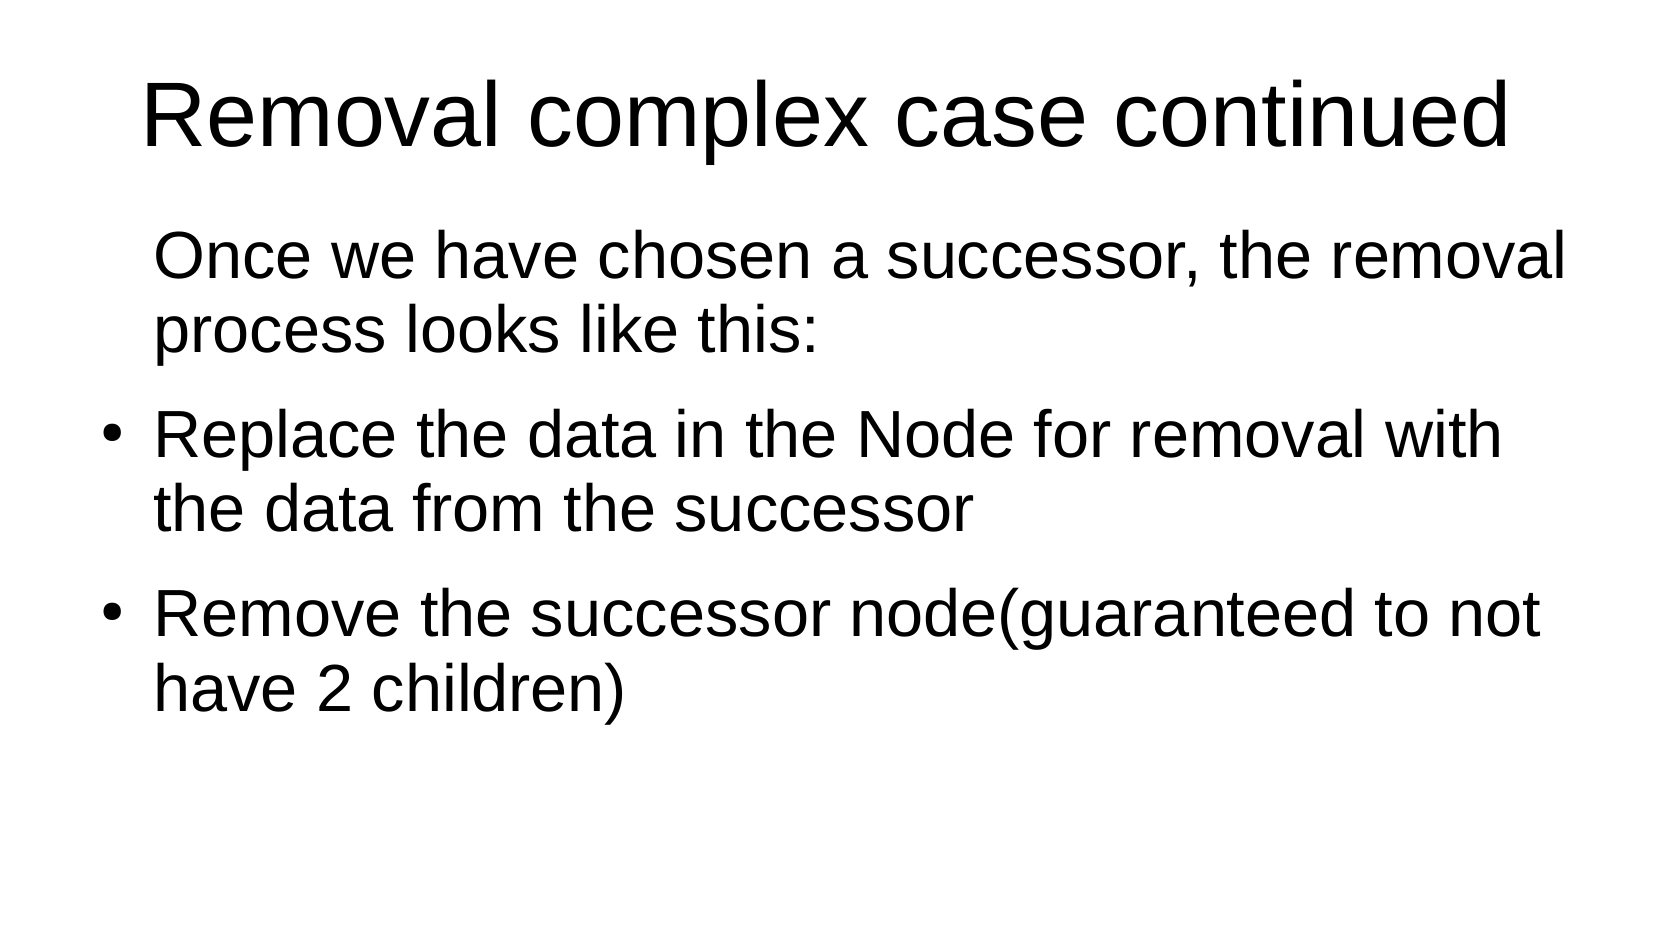

# Removal complex case continued
Once we have chosen a successor, the removal process looks like this:
Replace the data in the Node for removal with the data from the successor
Remove the successor node(guaranteed to not have 2 children)